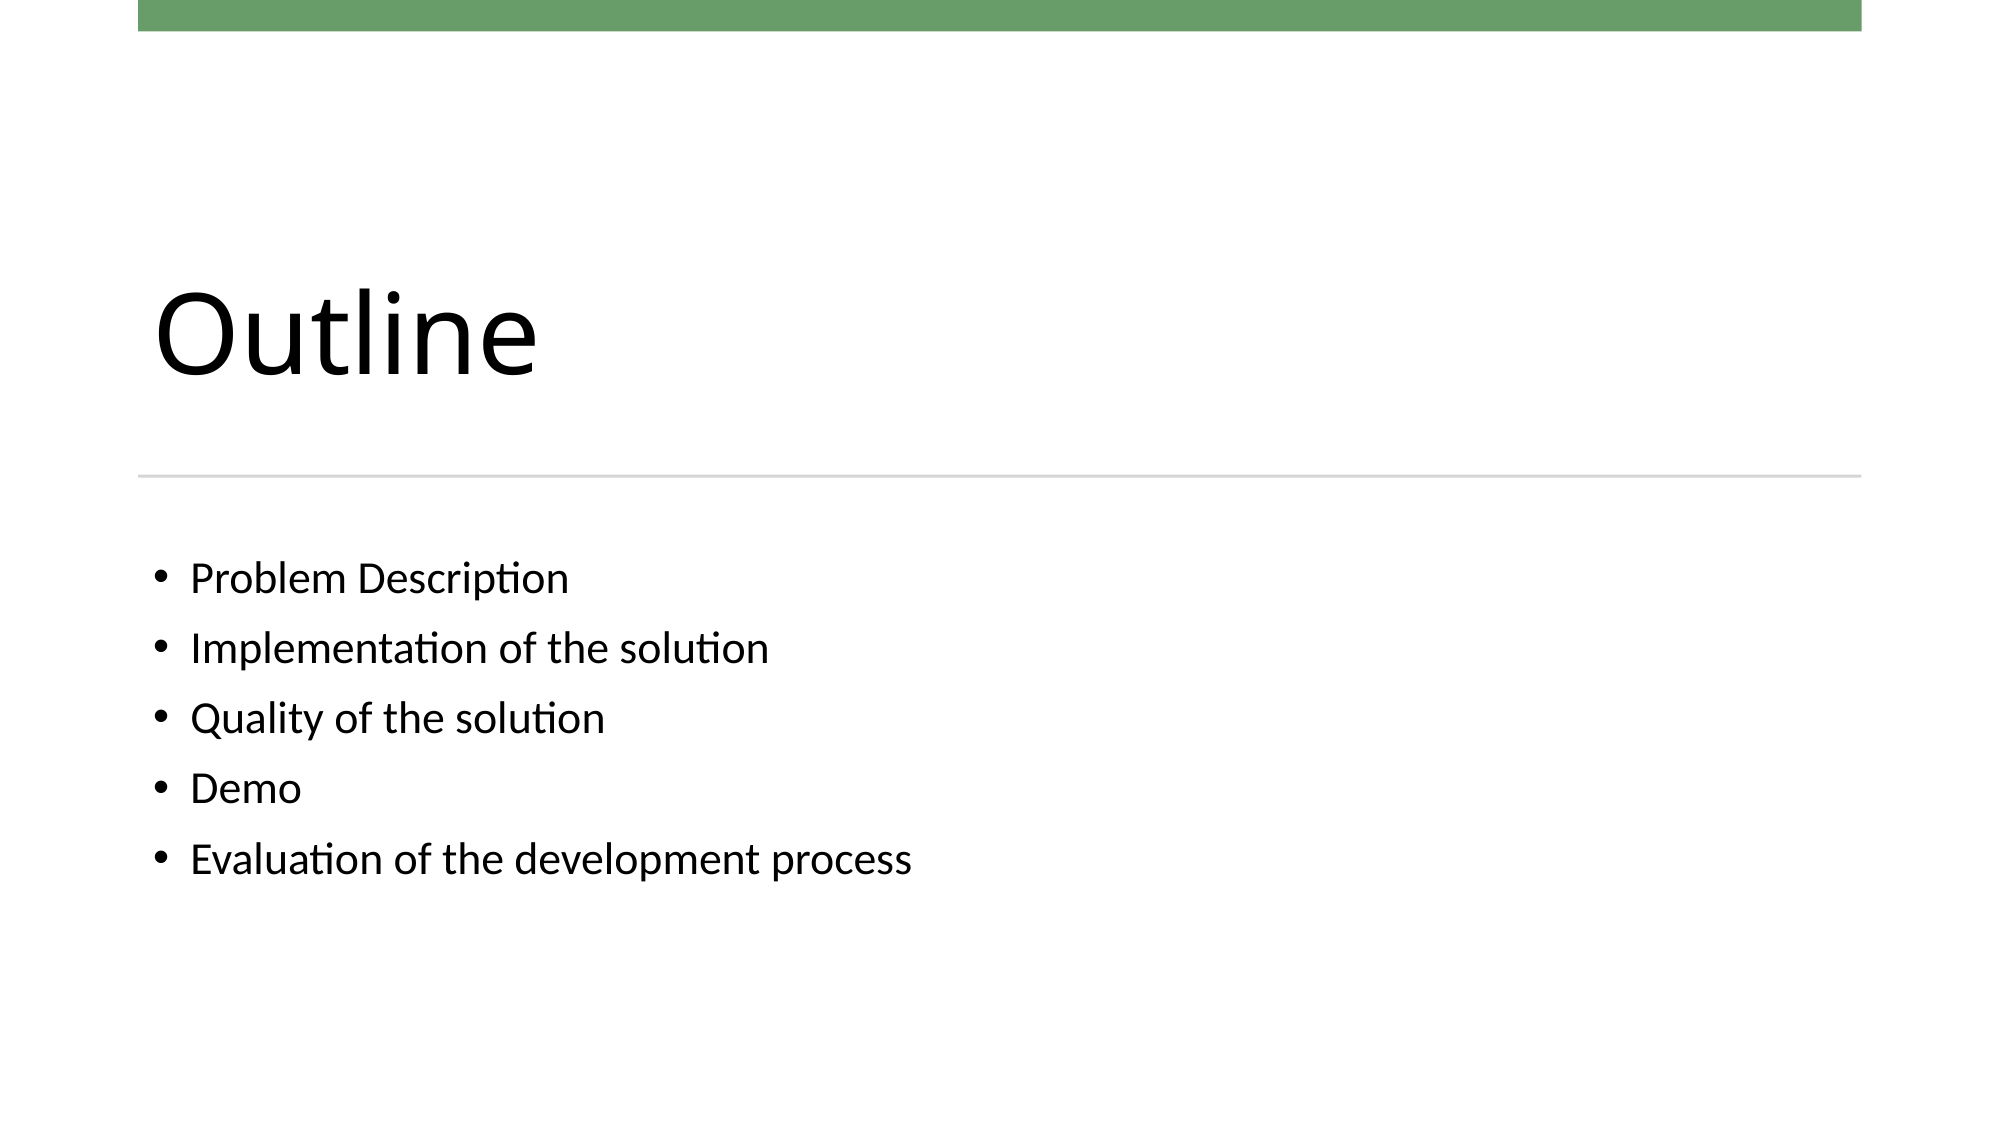

# Outline
Problem Description
Implementation of the solution
Quality of the solution
Demo
Evaluation of the development process